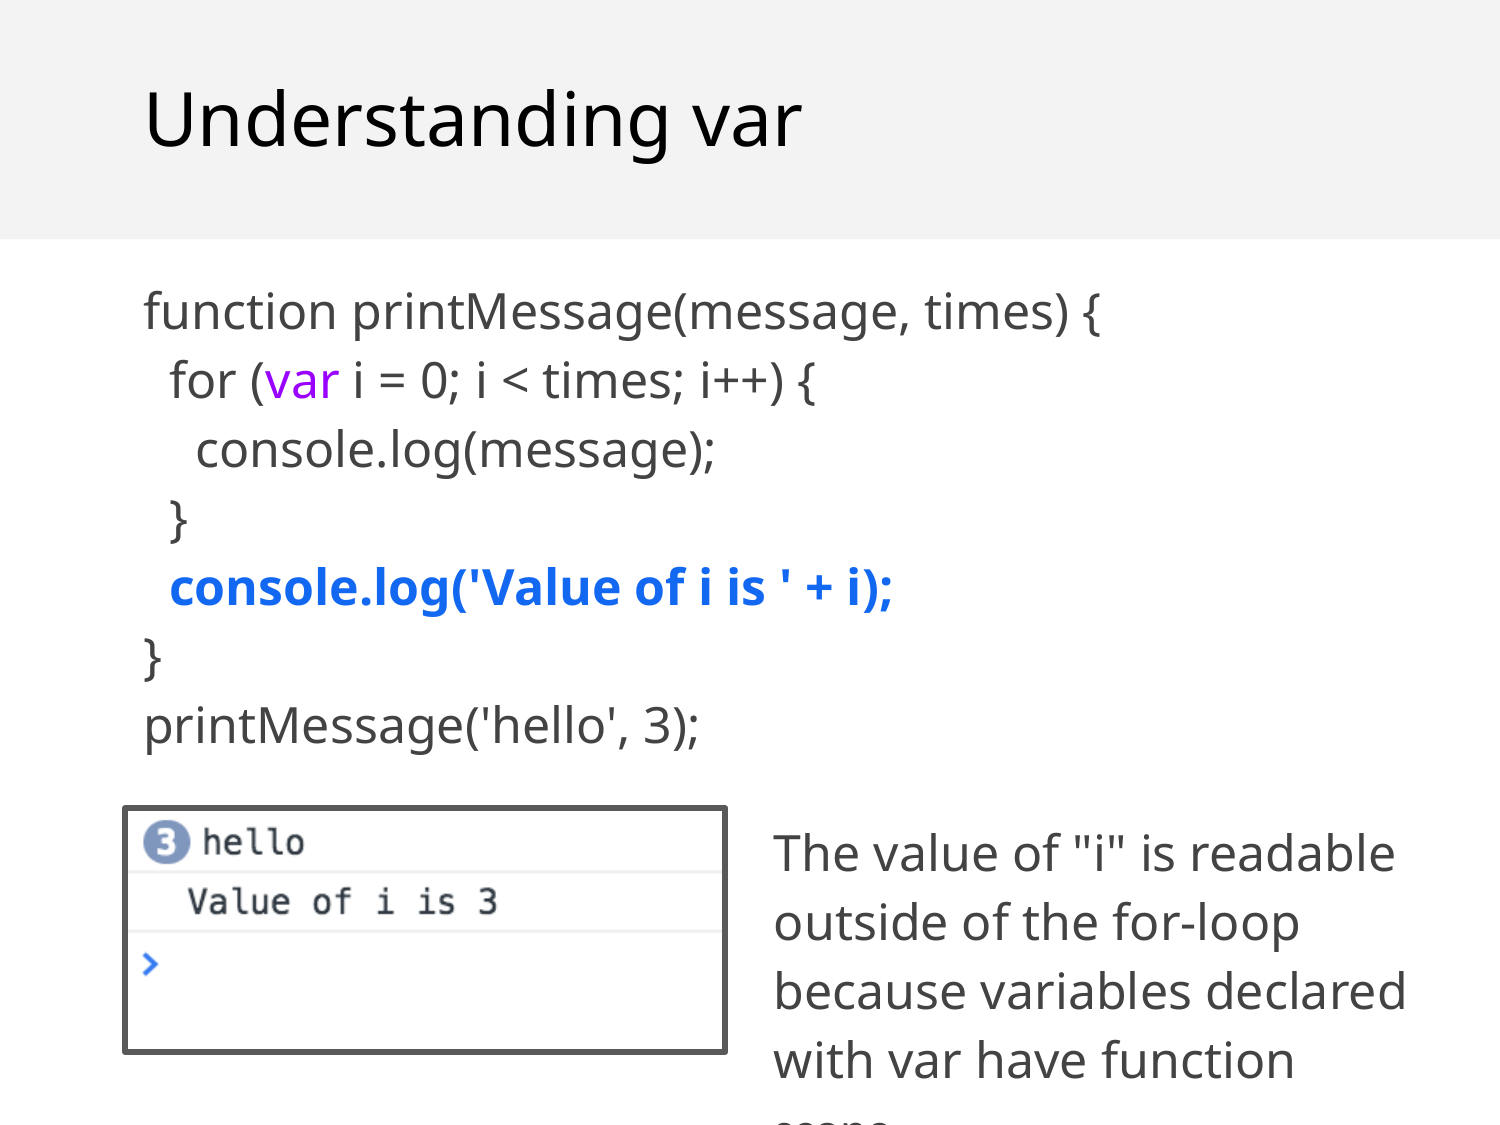

# Understanding var
function printMessage(message, times) {
 for (var i = 0; i < times; i++) {
 console.log(message);
 }
 console.log('Value of i is ' + i);
}
printMessage('hello', 3);
The value of "i" is readable outside of the for-loop because variables declared with var have function scope.